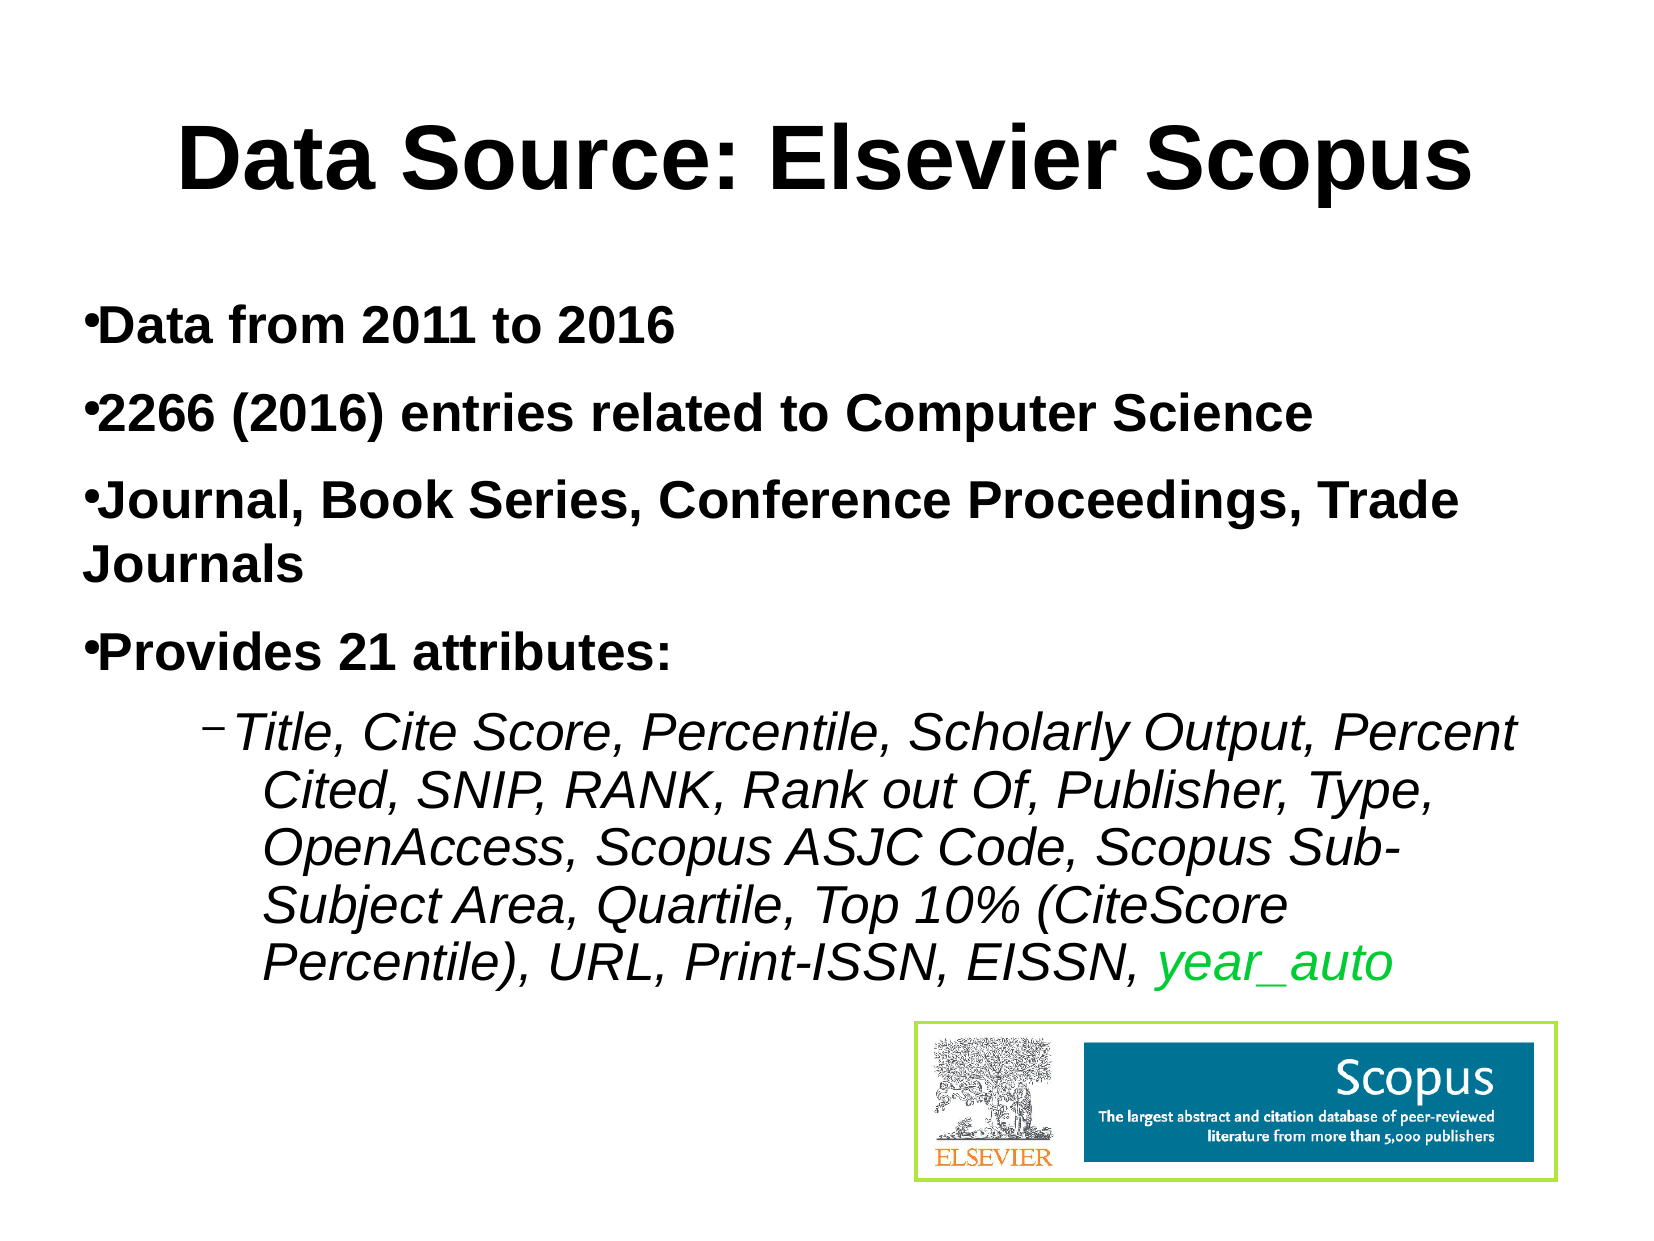

# Data Source: Elsevier Scopus
Data from 2011 to 2016
2266 (2016) entries related to Computer Science
Journal, Book Series, Conference Proceedings, Trade Journals
Provides 21 attributes:
Title, Cite Score, Percentile, Scholarly Output, Percent Cited, SNIP, RANK, Rank out Of, Publisher, Type, OpenAccess, Scopus ASJC Code, Scopus Sub-Subject Area, Quartile, Top 10% (CiteScore Percentile), URL, Print-ISSN, EISSN, year_auto